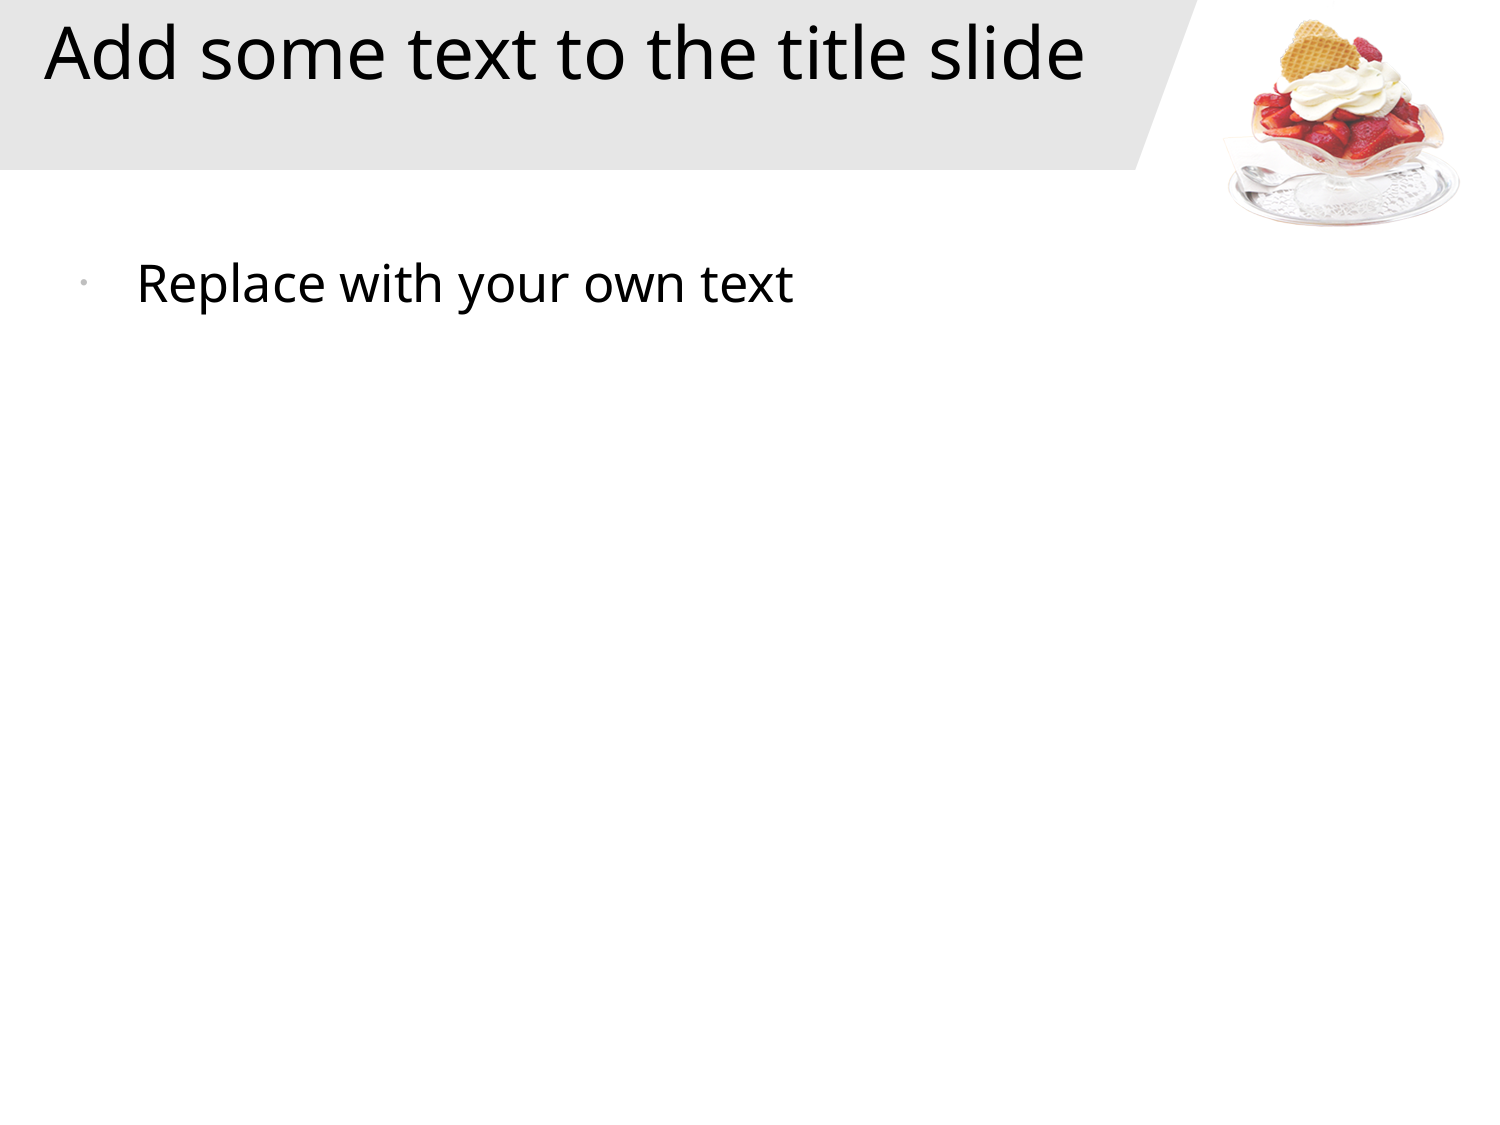

Add some text to the title slide
# Replace with your own text